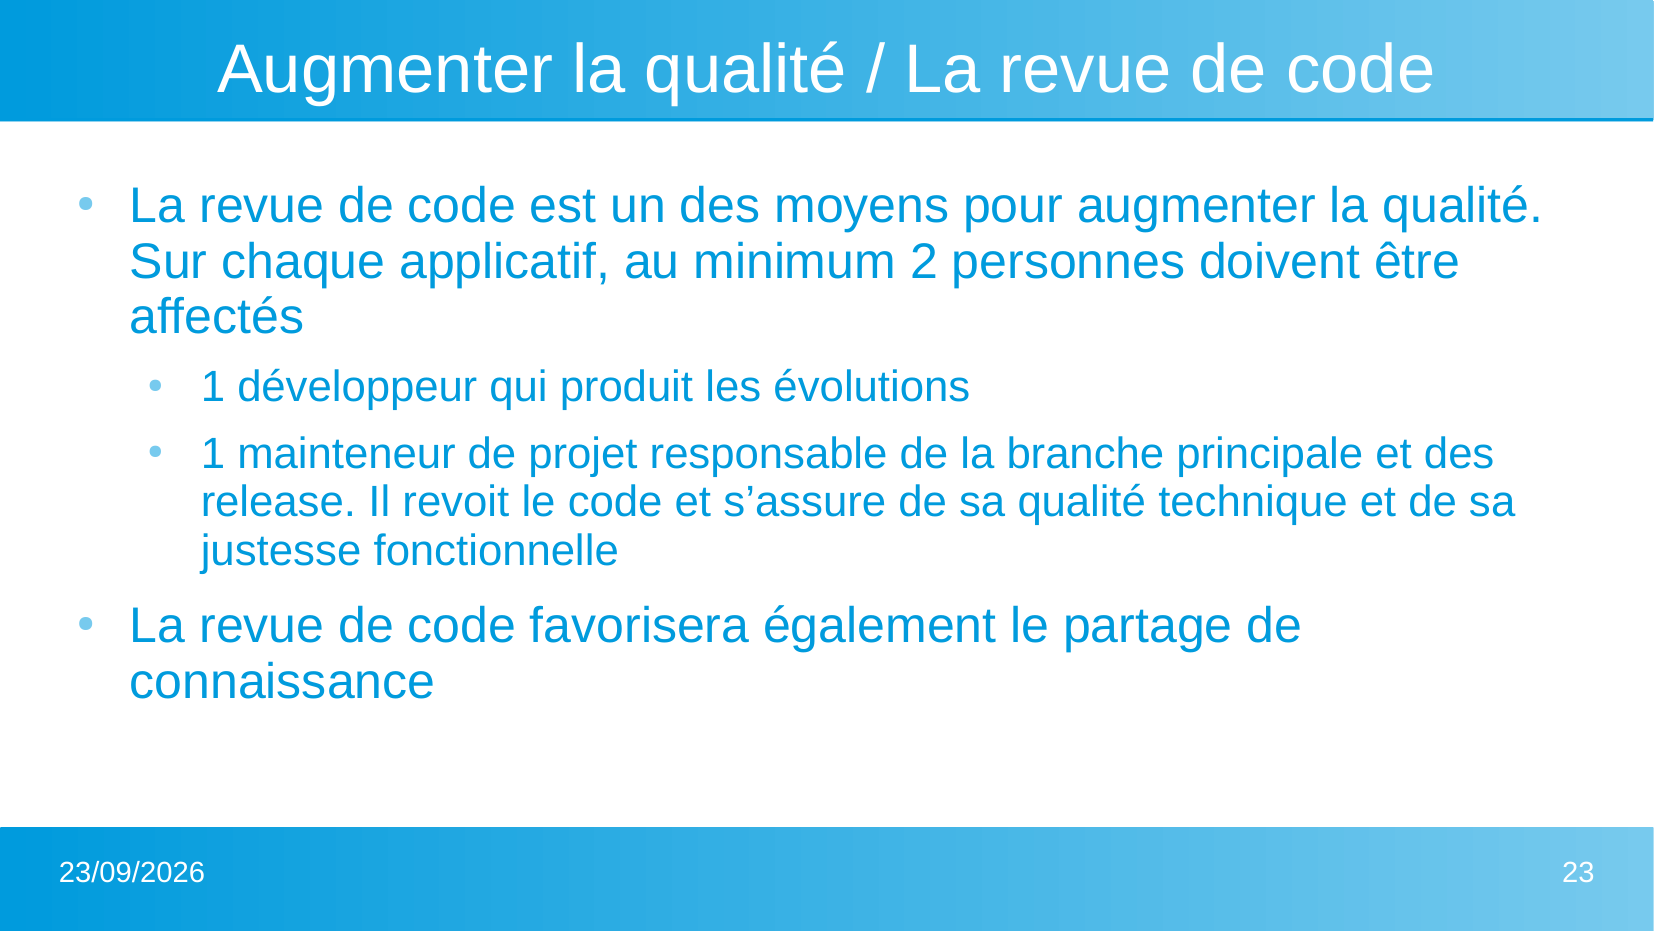

# Augmenter la qualité / La revue de code
La revue de code est un des moyens pour augmenter la qualité. Sur chaque applicatif, au minimum 2 personnes doivent être affectés
1 développeur qui produit les évolutions
1 mainteneur de projet responsable de la branche principale et des release. Il revoit le code et s’assure de sa qualité technique et de sa justesse fonctionnelle
La revue de code favorisera également le partage de connaissance
23